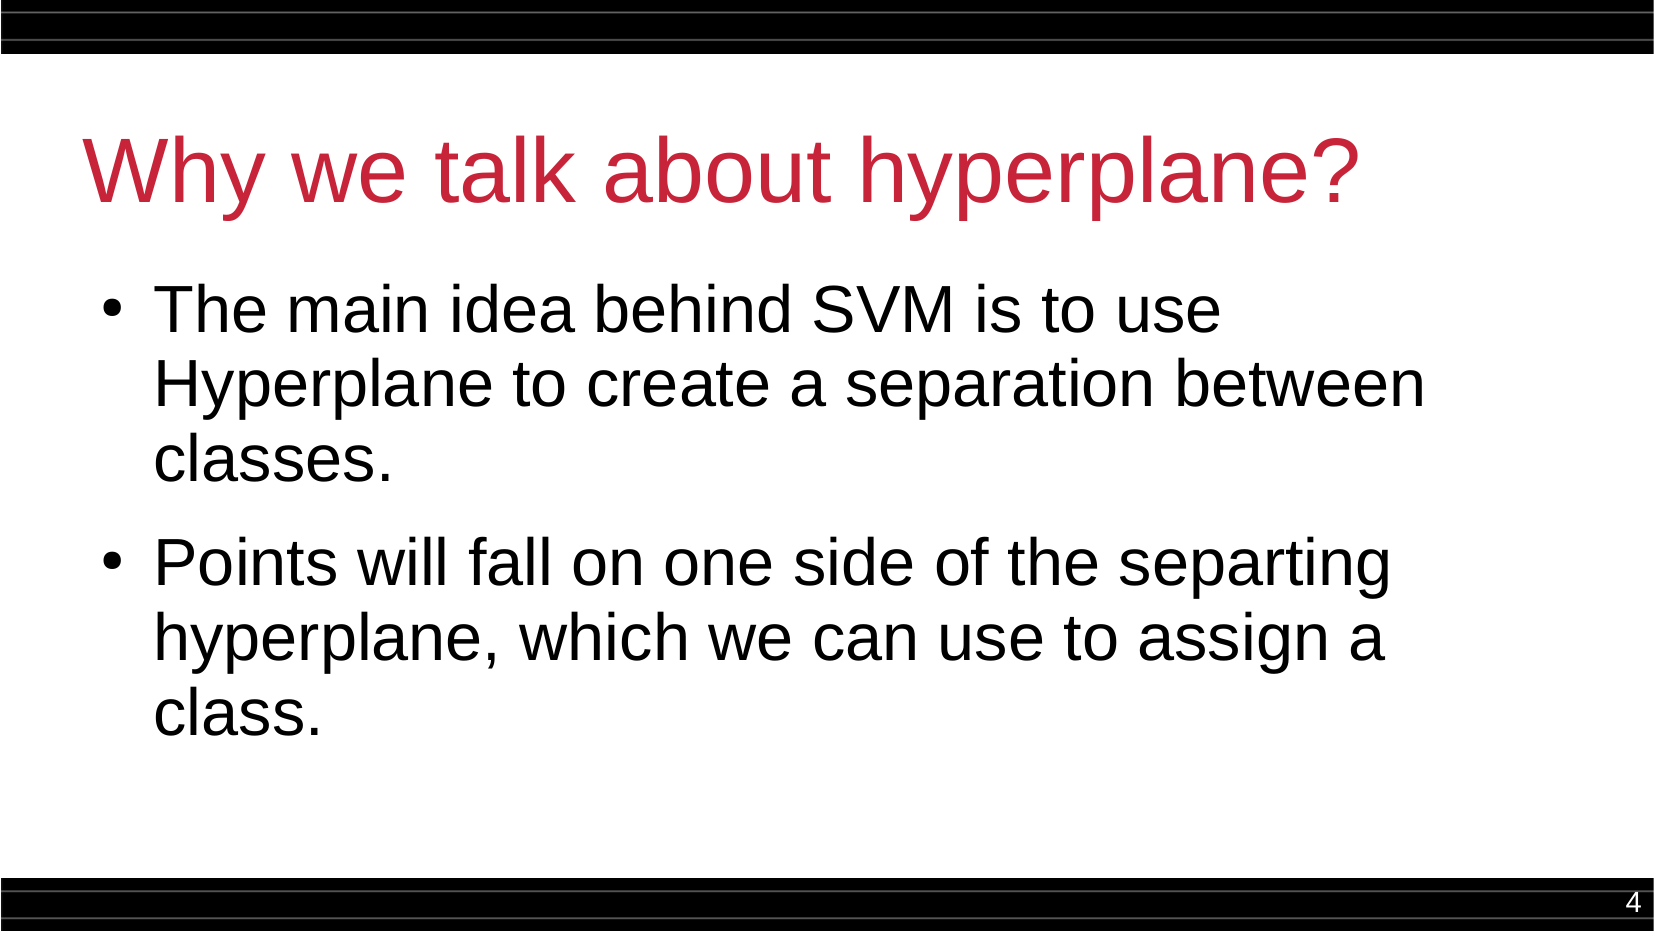

# Why we talk about hyperplane?
The main idea behind SVM is to use Hyperplane to create a separation between classes.
Points will fall on one side of the separting hyperplane, which we can use to assign a class.